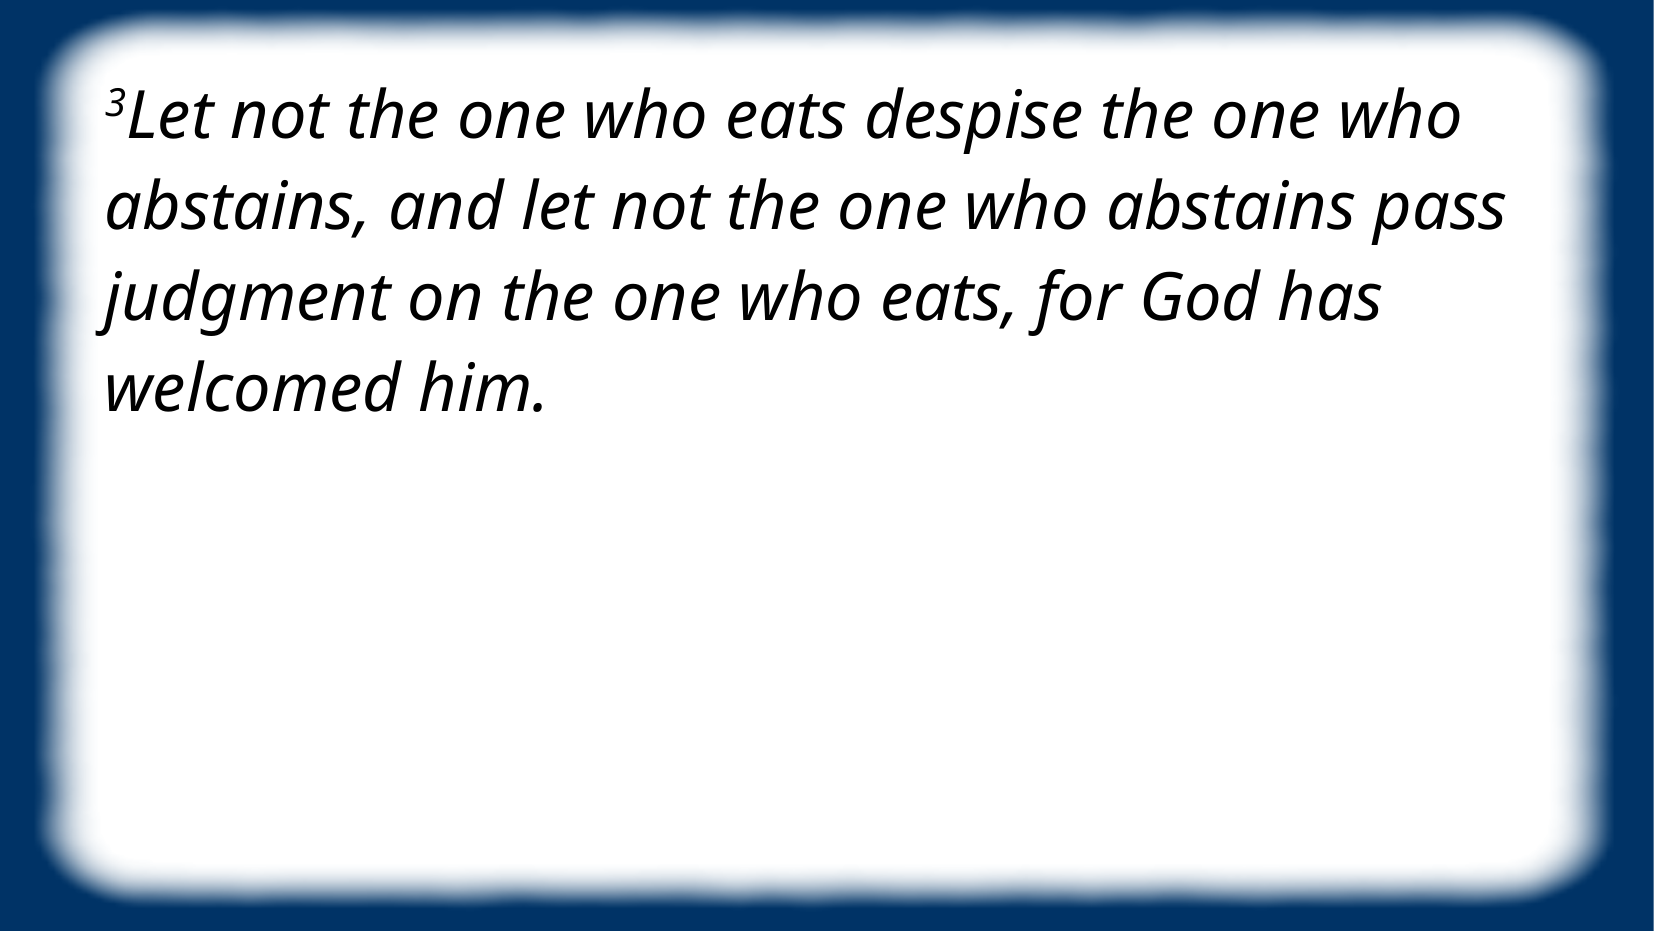

3Let not the one who eats despise the one who abstains, and let not the one who abstains pass judgment on the one who eats, for God has welcomed him.